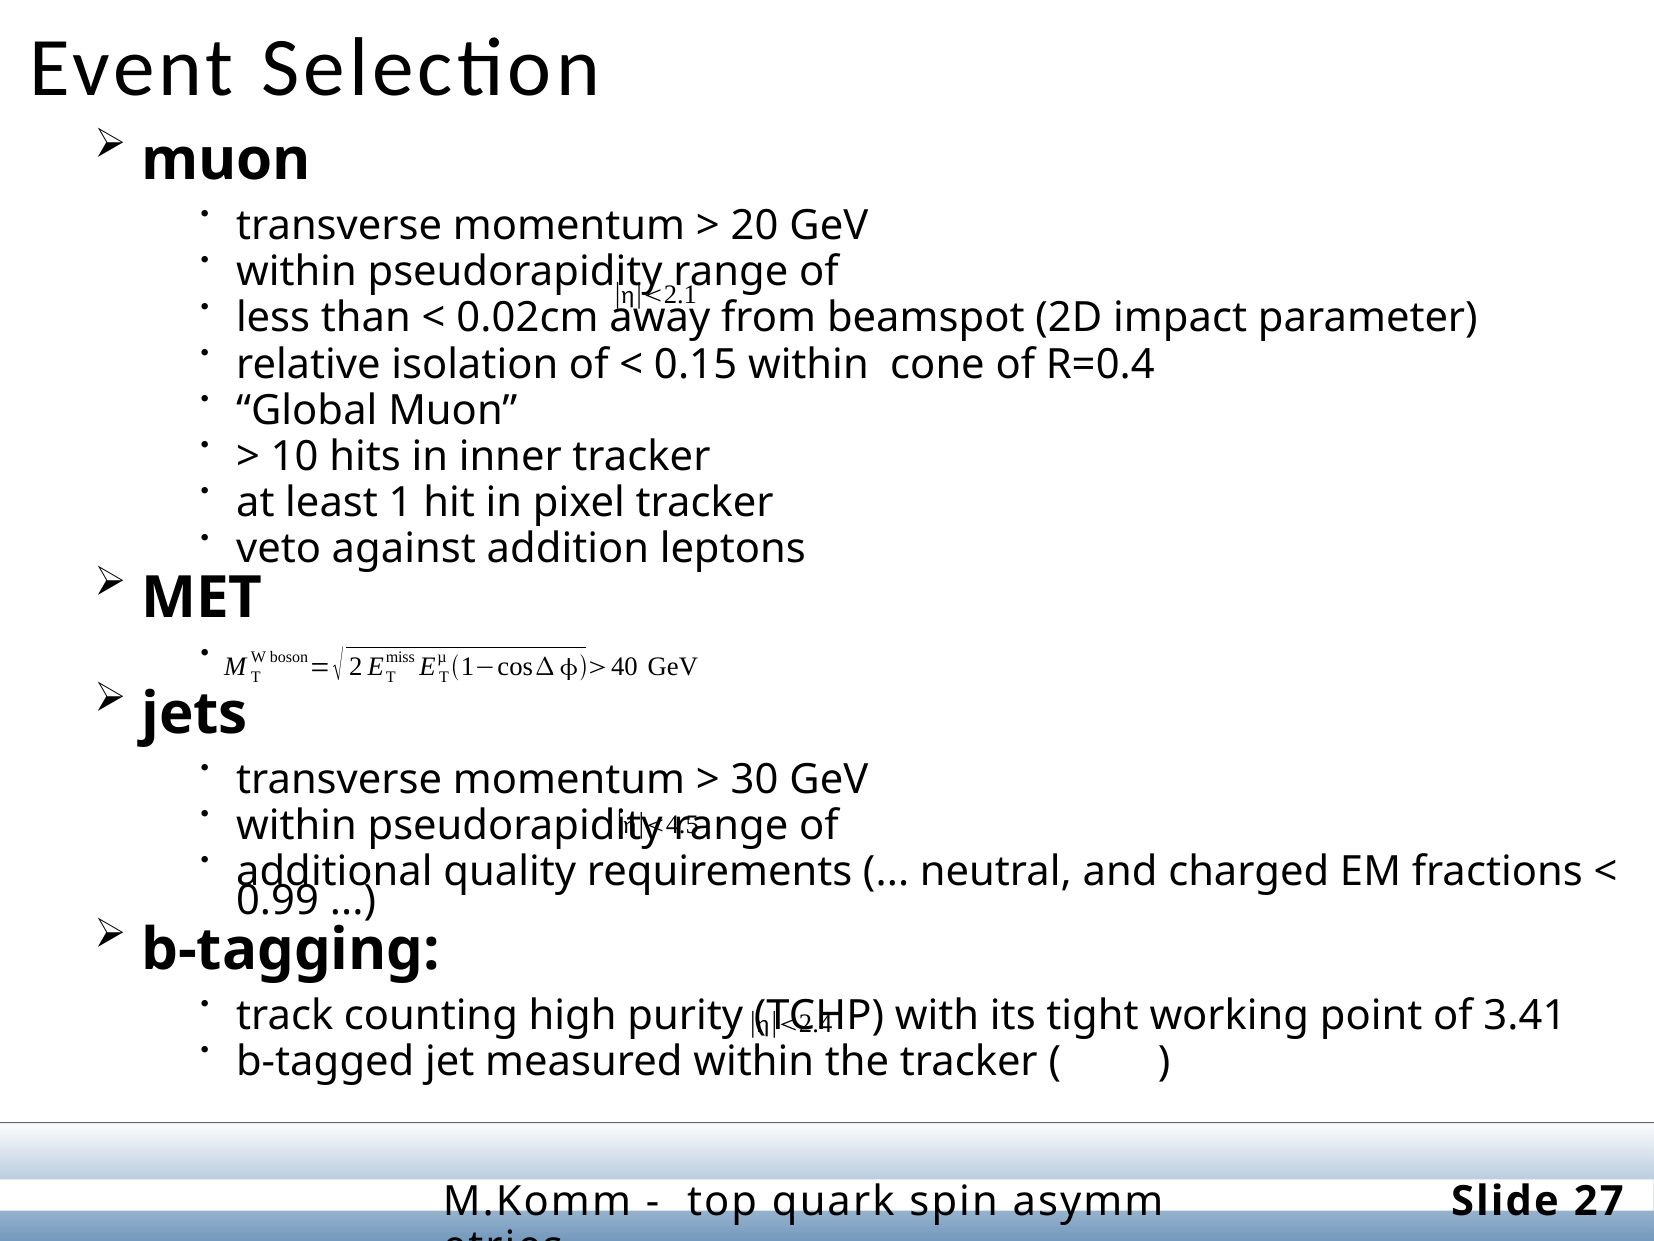

# Event Selection
muon
transverse momentum > 20 GeV
within pseudorapidity range of
less than < 0.02cm away from beamspot (2D impact parameter)
relative isolation of < 0.15 within cone of R=0.4
“Global Muon”
> 10 hits in inner tracker
at least 1 hit in pixel tracker
veto against addition leptons
MET
jets
transverse momentum > 30 GeV
within pseudorapidity range of
additional quality requirements (... neutral, and charged EM fractions < 0.99 ...)
b-tagging:
track counting high purity (TCHP) with its tight working point of 3.41
b-tagged jet measured within the tracker ( )
M.Komm - top quark spin asymmetries
27